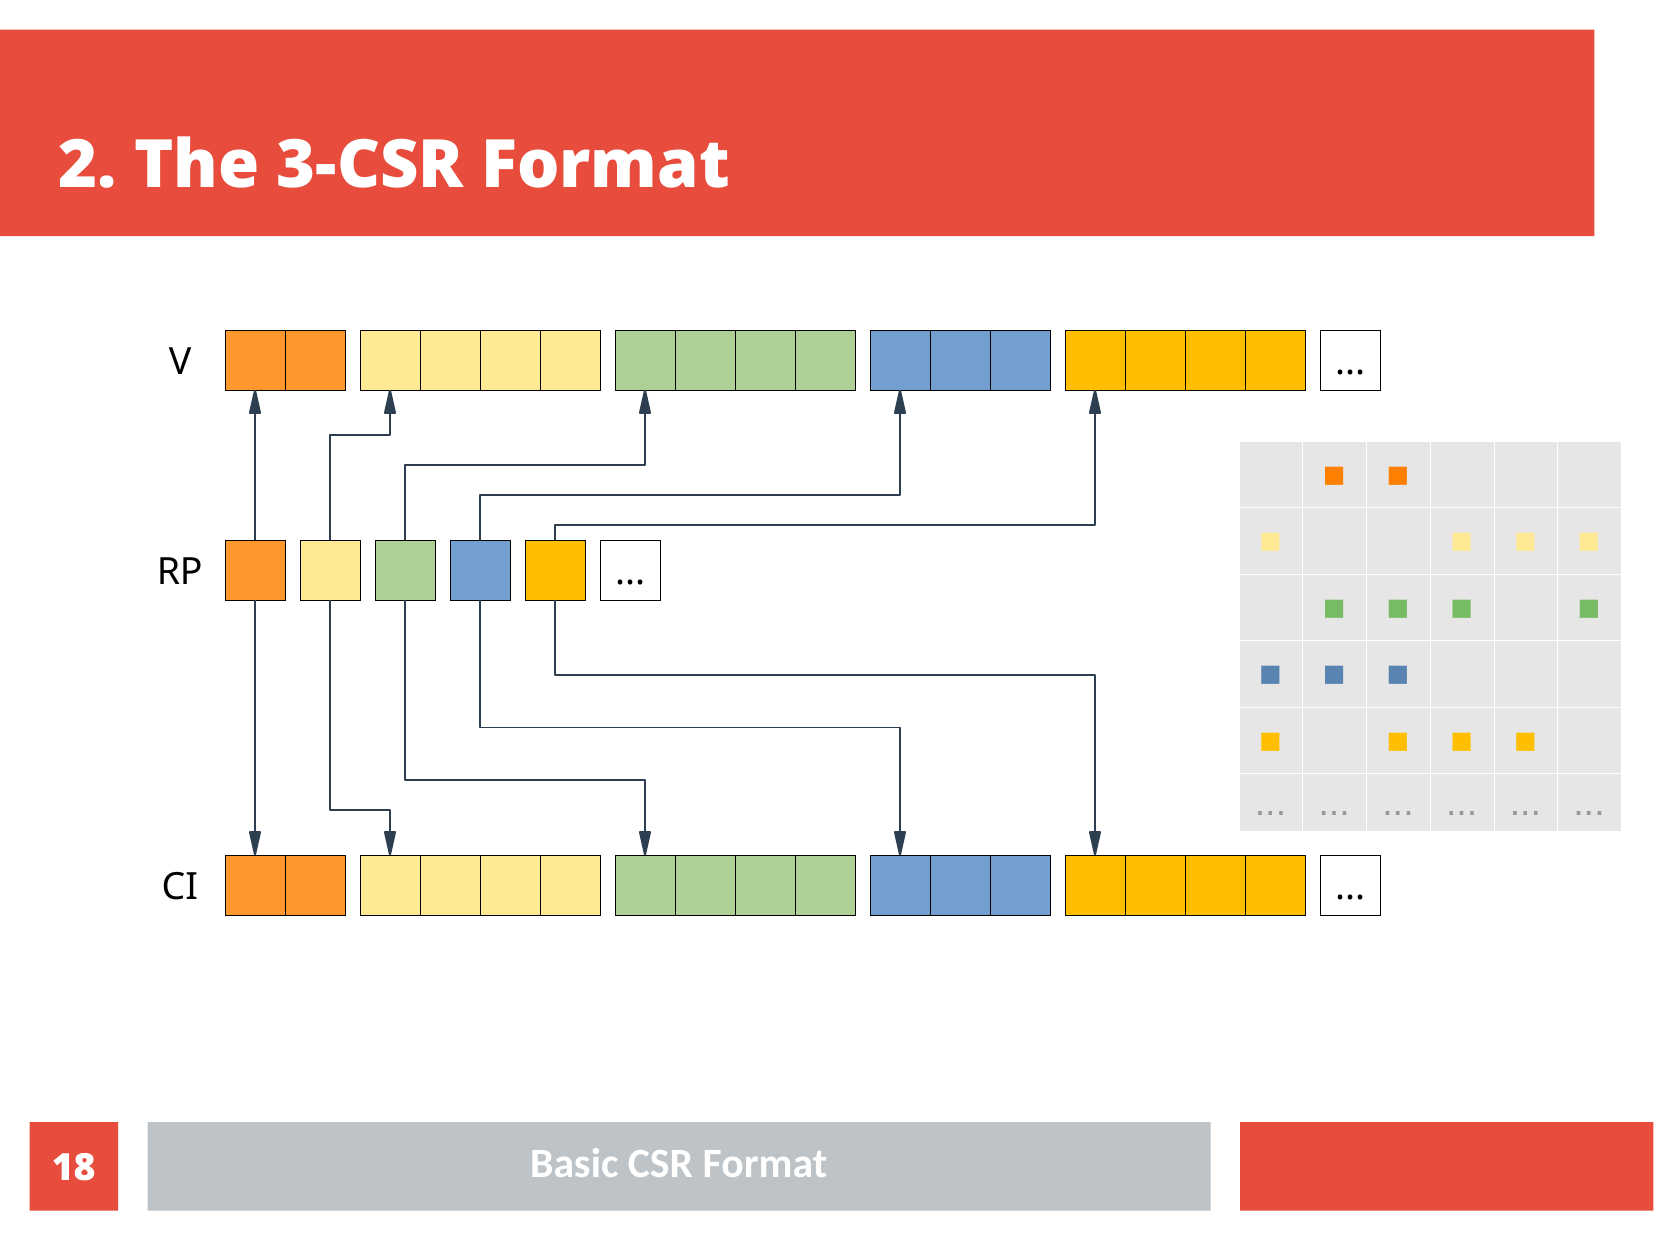

# 2. The 3-CSR Format
V
...
| | ■ | ■ | | | |
| --- | --- | --- | --- | --- | --- |
| ■ | | | ■ | ■ | ■ |
| | ■ | ■ | ■ | | ■ |
| ■ | ■ | ■ | | | |
| ■ | | ■ | ■ | ■ | |
| ... | ... | ... | ... | ... | ... |
RP
...
CI
...
18
Basic CSR Format